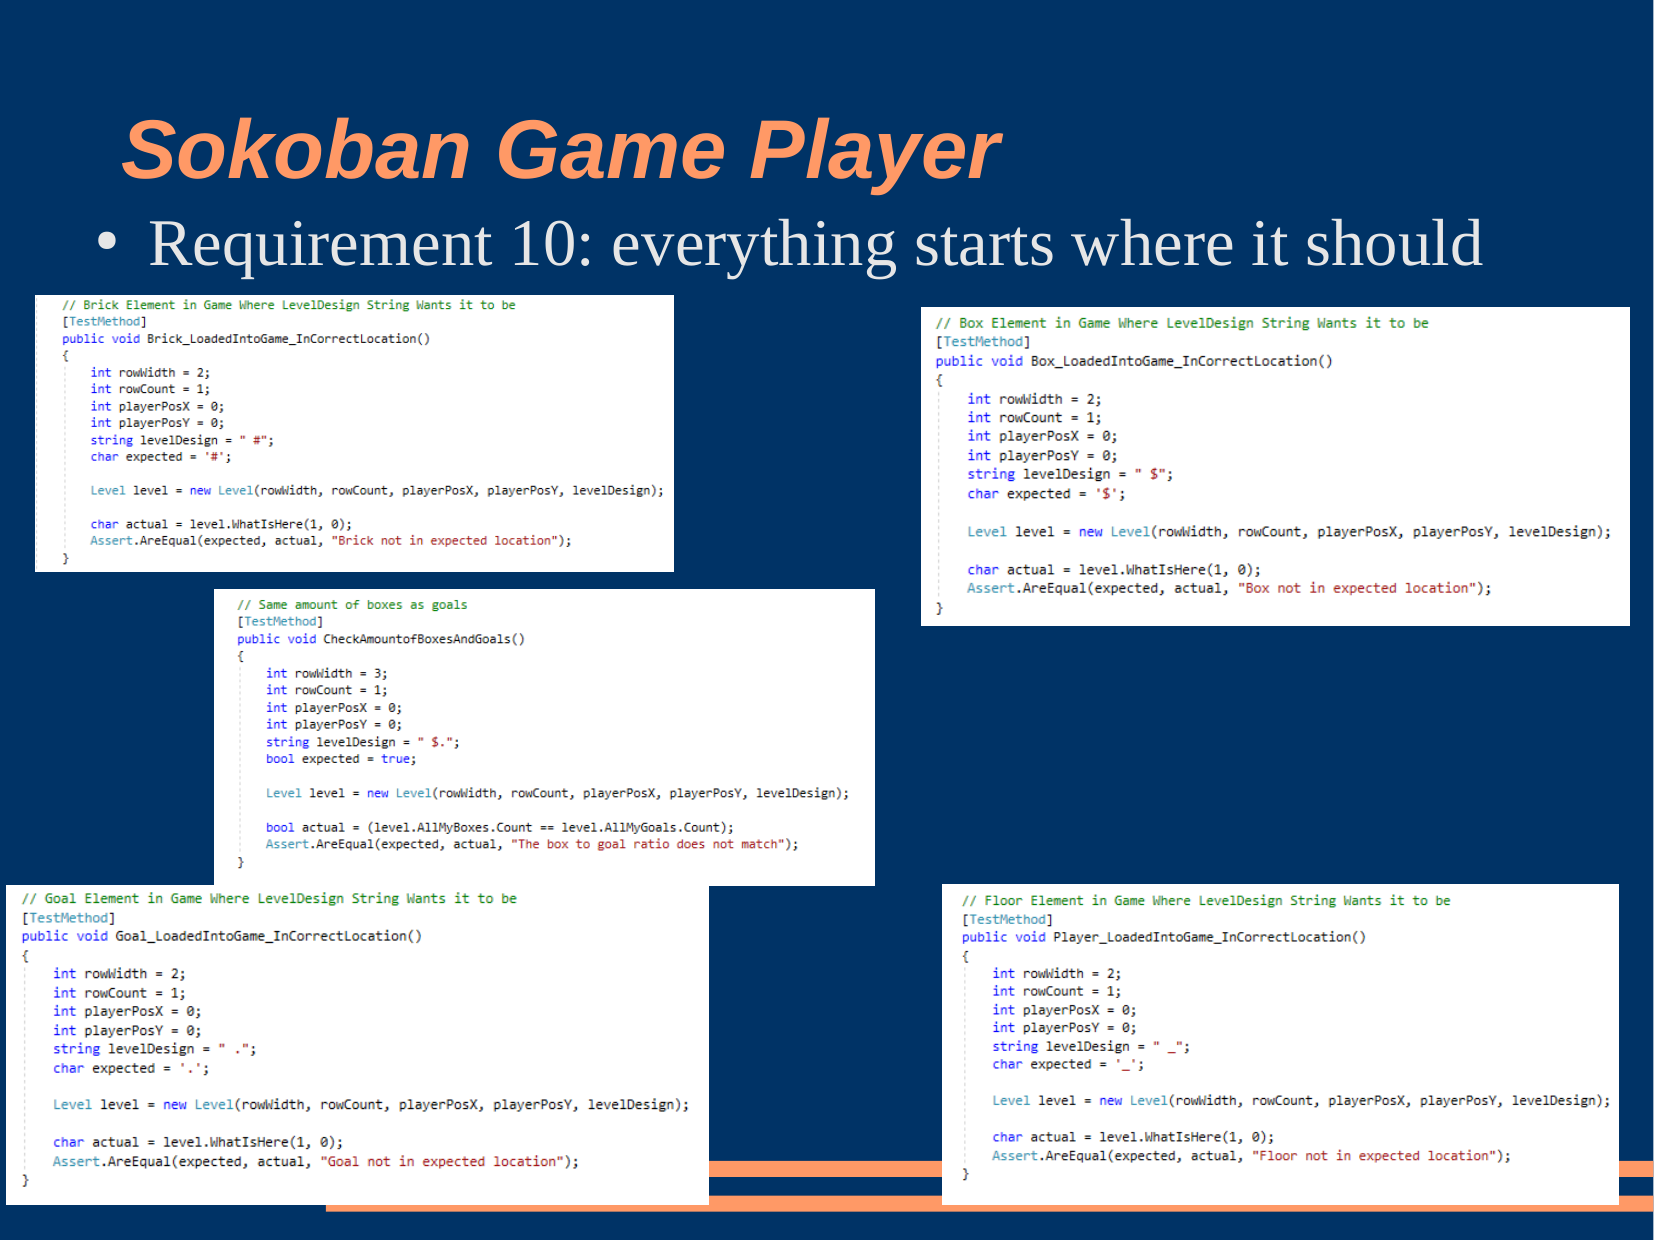

# Sokoban Game Player
Requirement 10: everything starts where it should